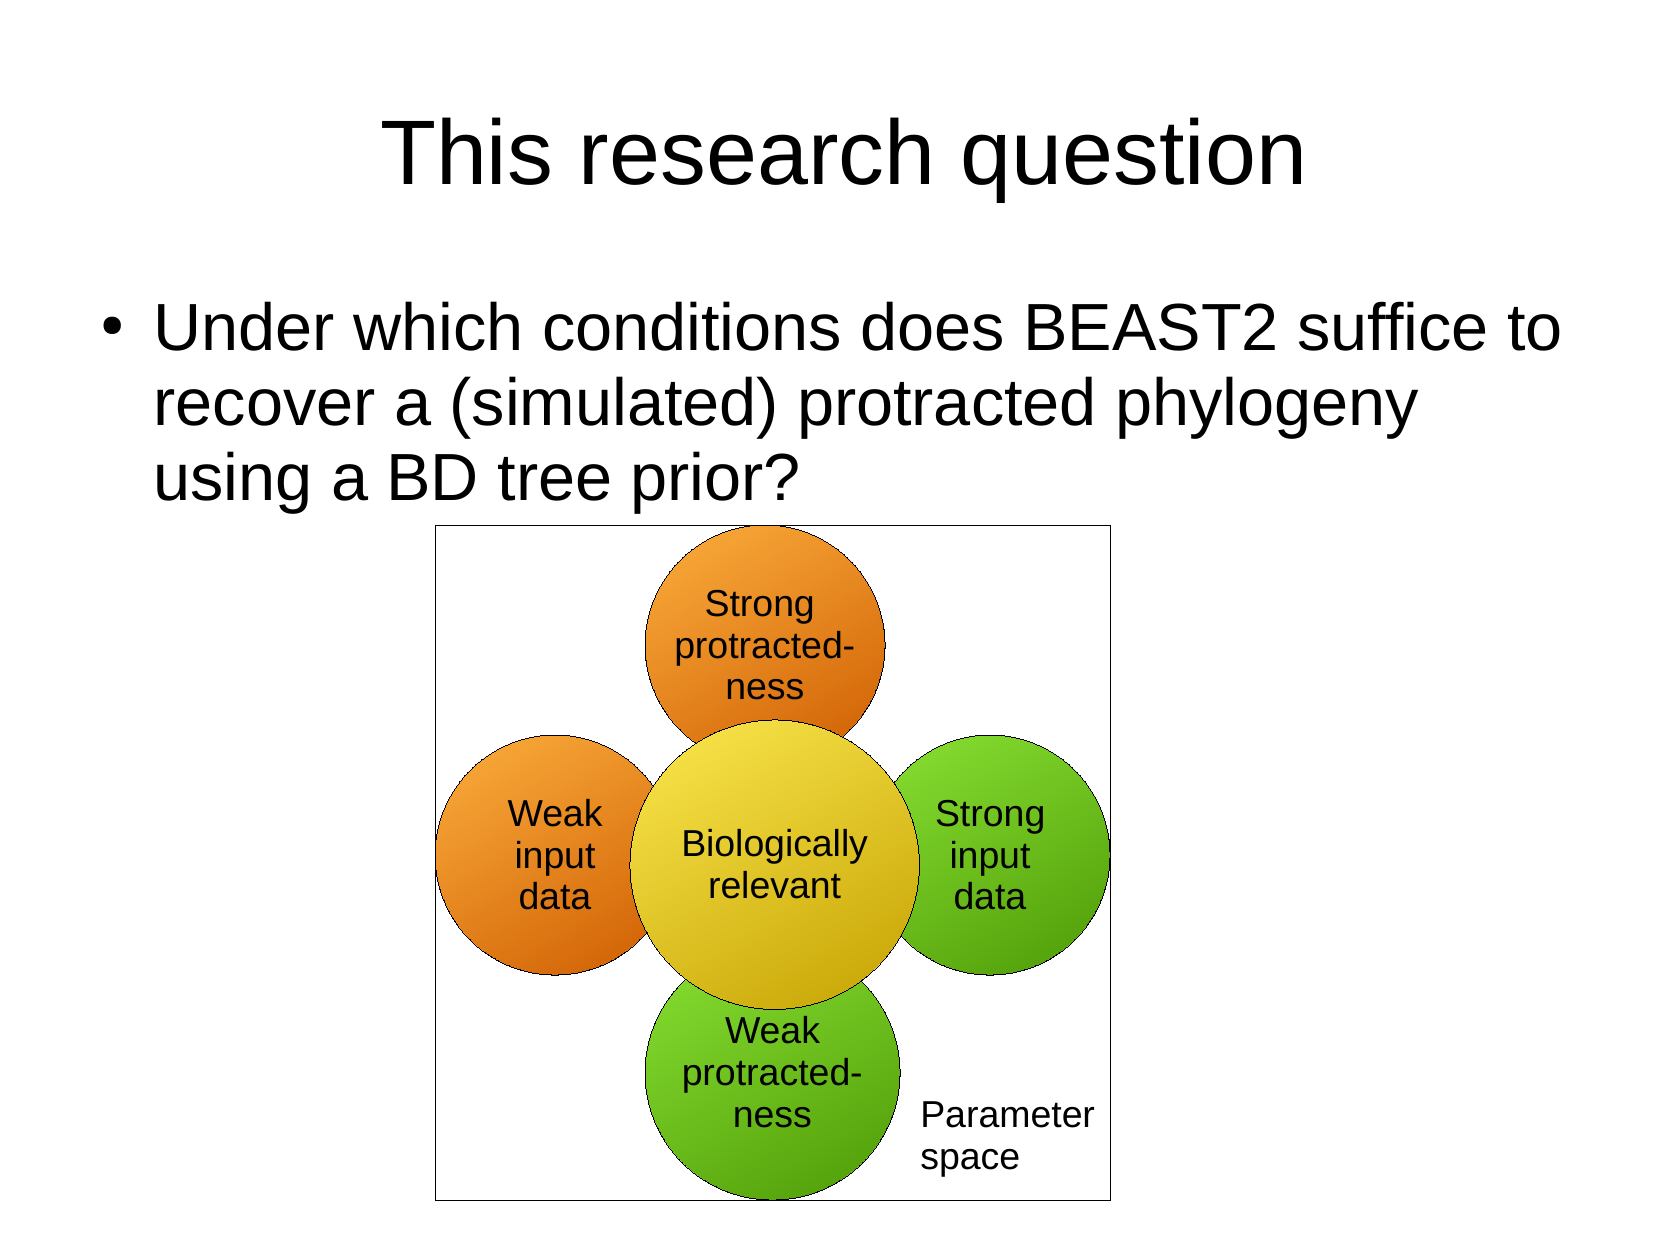

# This research question
Under which conditions does BEAST2 suffice to recover a (simulated) protracted phylogeny using a BD tree prior?
Strong
protracted-
ness
Biologically
relevant
Weak
input
data
Strong
input
data
Weak
protracted-
ness
Parameter
space